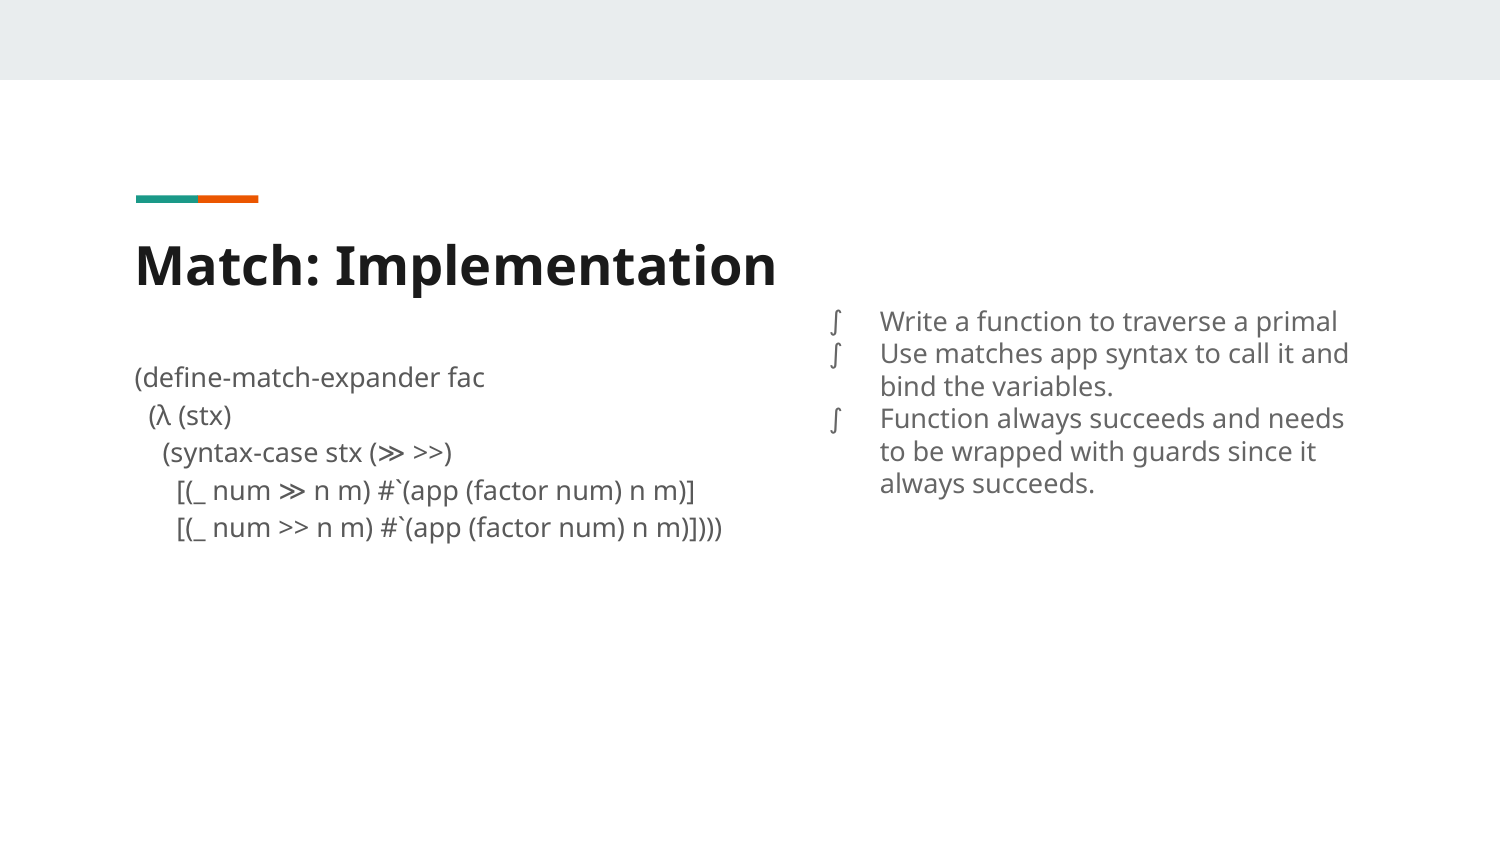

# Match: Implementation
Write a function to traverse a primal
Use matches app syntax to call it and bind the variables.
Function always succeeds and needs to be wrapped with guards since it always succeeds.
(define-match-expander fac
 (λ (stx)
 (syntax-case stx (≫ >>)
 [(_ num ≫ n m) #`(app (factor num) n m)]
 [(_ num >> n m) #`(app (factor num) n m)])))